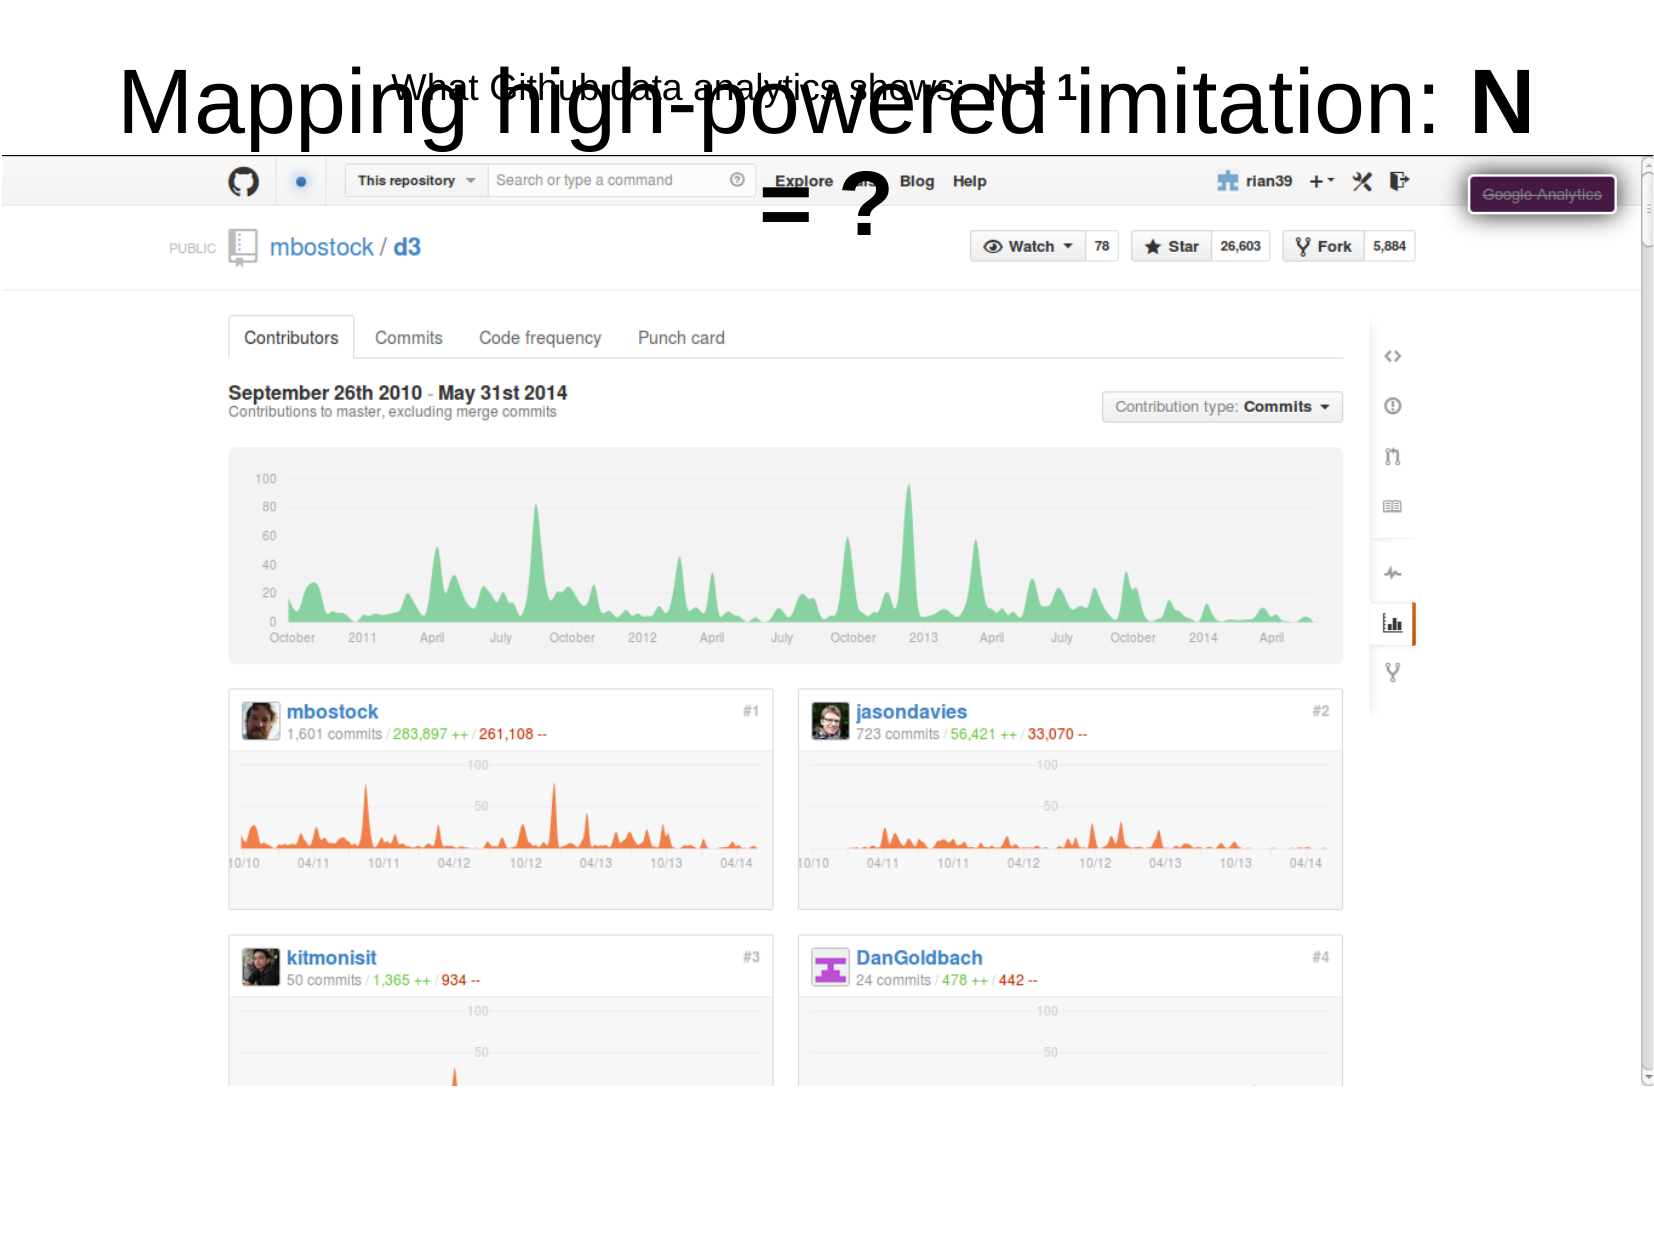

# Mapping high-powered imitation: N = ?
What Github data analytics shows: N = 1